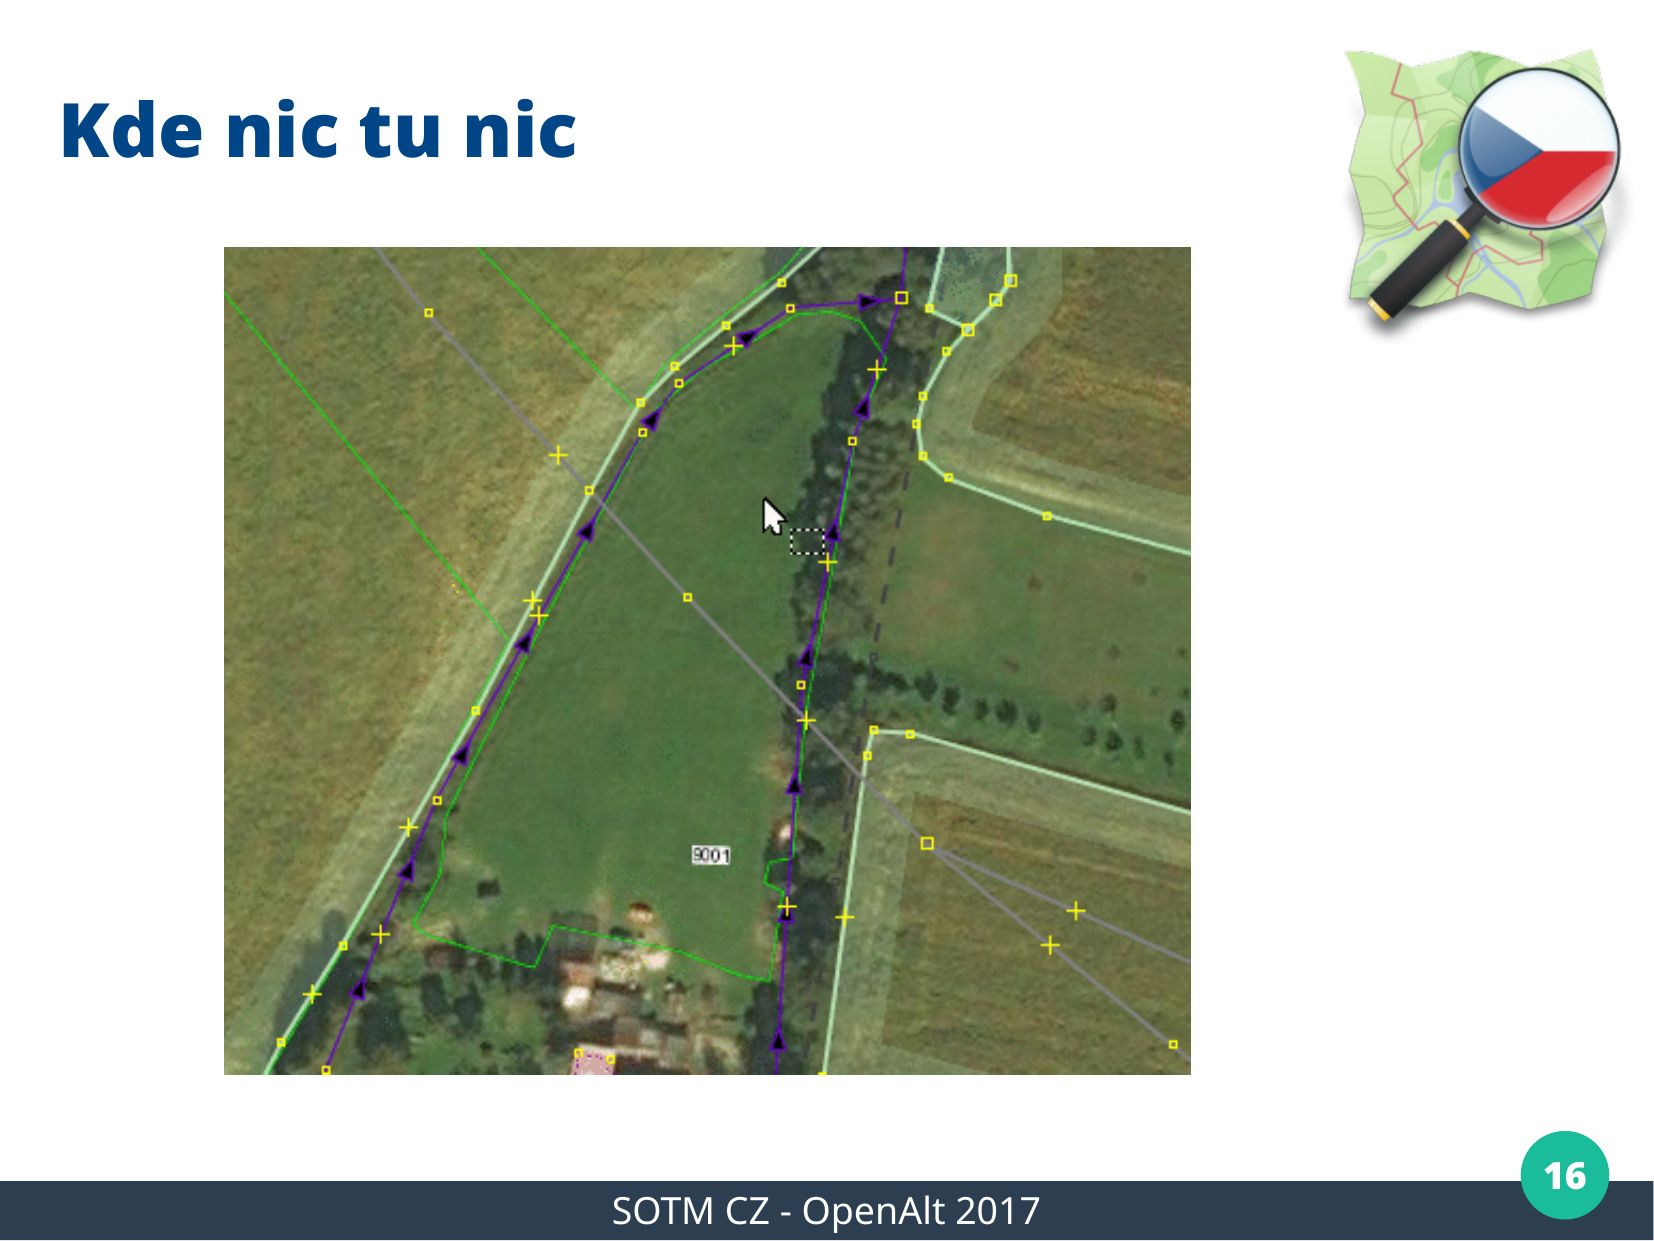

# Kde nic tu nic
16
SOTM CZ - OpenAlt 2017